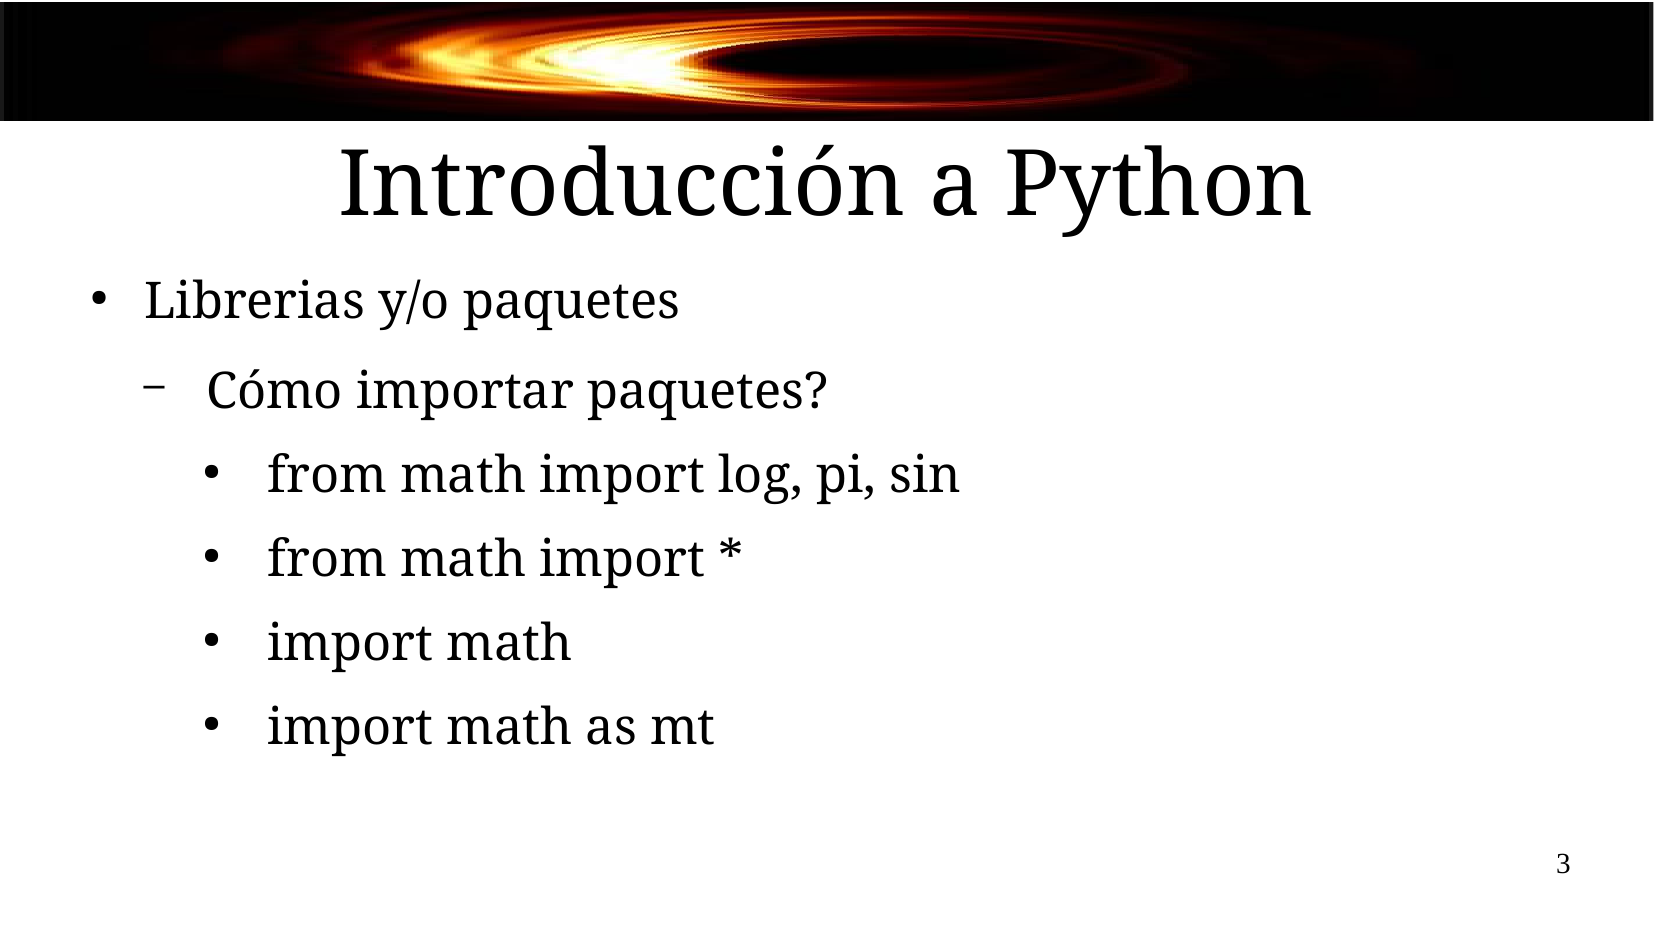

Introducción a Python
# Librerias y/o paquetes
Cómo importar paquetes?
from math import log, pi, sin
from math import *
import math
import math as mt
3